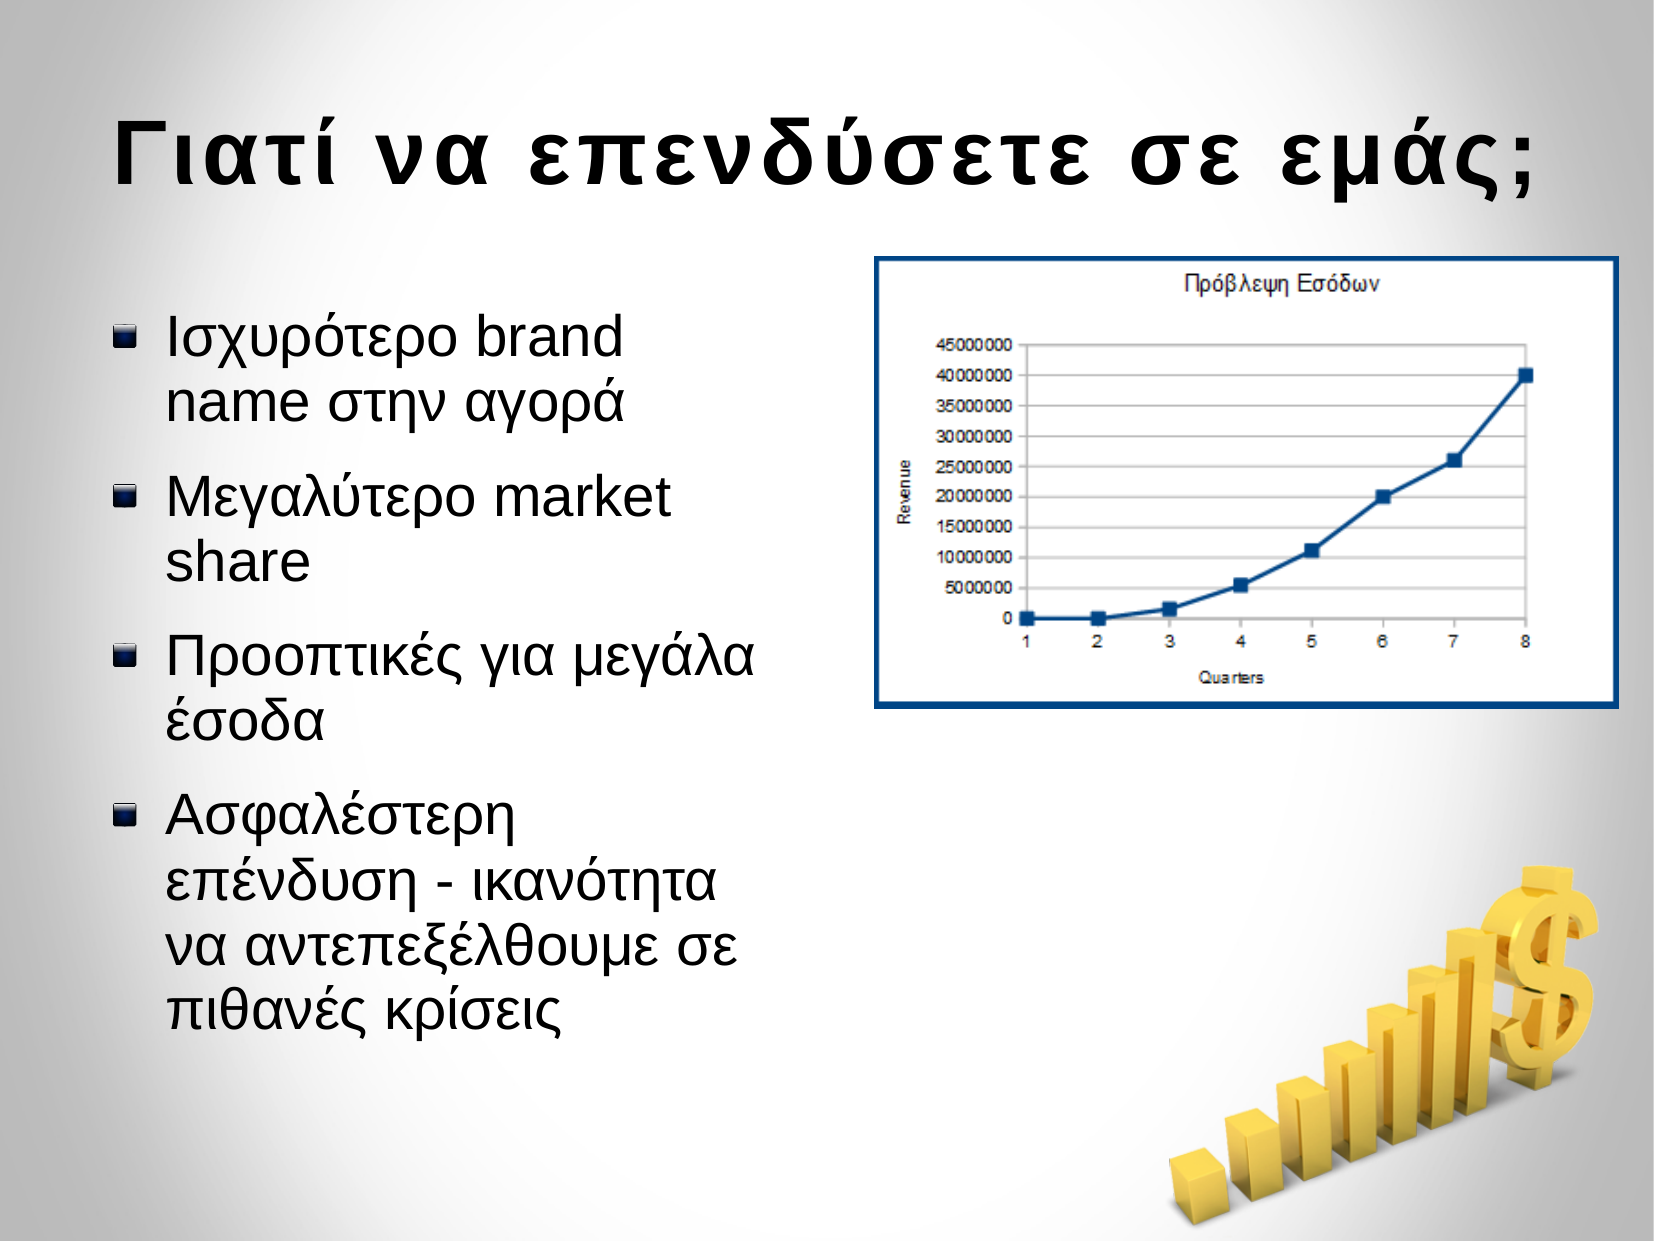

# Γιατί να επενδύσετε σε εμάς;
Ισχυρότερο brand name στην αγορά
Μεγαλύτερο market share
Προοπτικές για μεγάλα έσοδα
Ασφαλέστερη επένδυση - ικανότητα να αντεπεξέλθουμε σε πιθανές κρίσεις